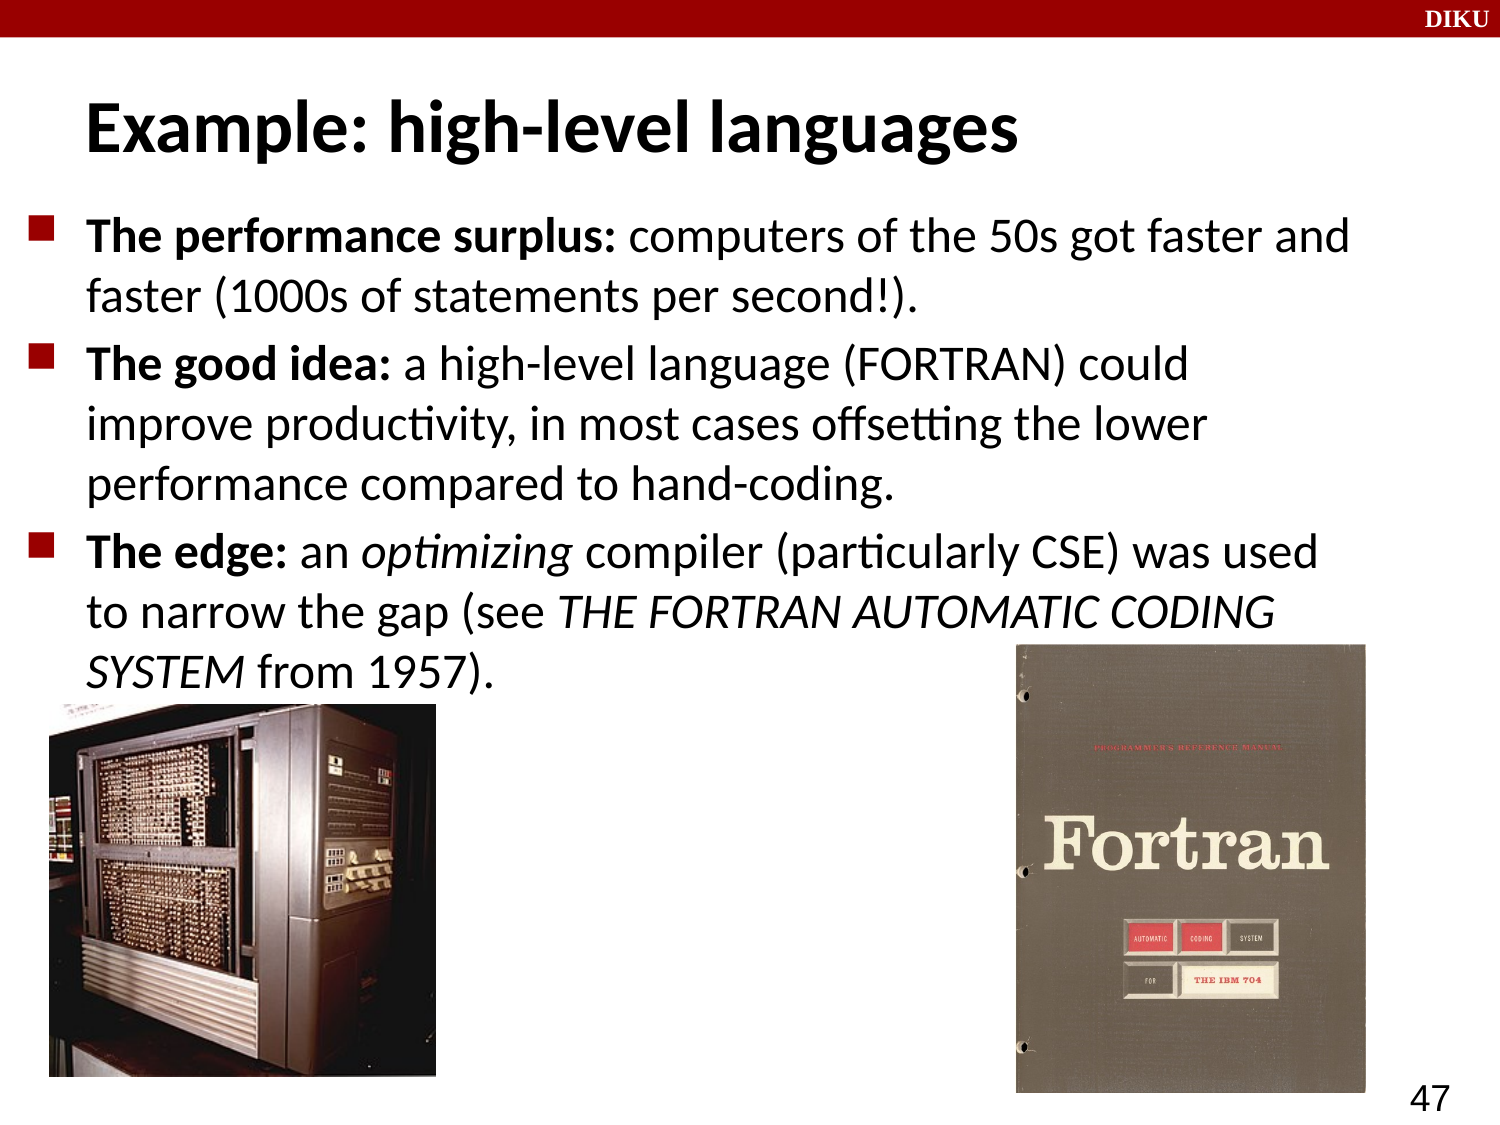

Example: high-level languages
The performance surplus: computers of the 50s got faster and faster (1000s of statements per second!).
The good idea: a high-level language (FORTRAN) could improve productivity, in most cases offsetting the lower performance compared to hand-coding.
The edge: an optimizing compiler (particularly CSE) was used to narrow the gap (see THE FORTRAN AUTOMATIC CODING SYSTEM from 1957).